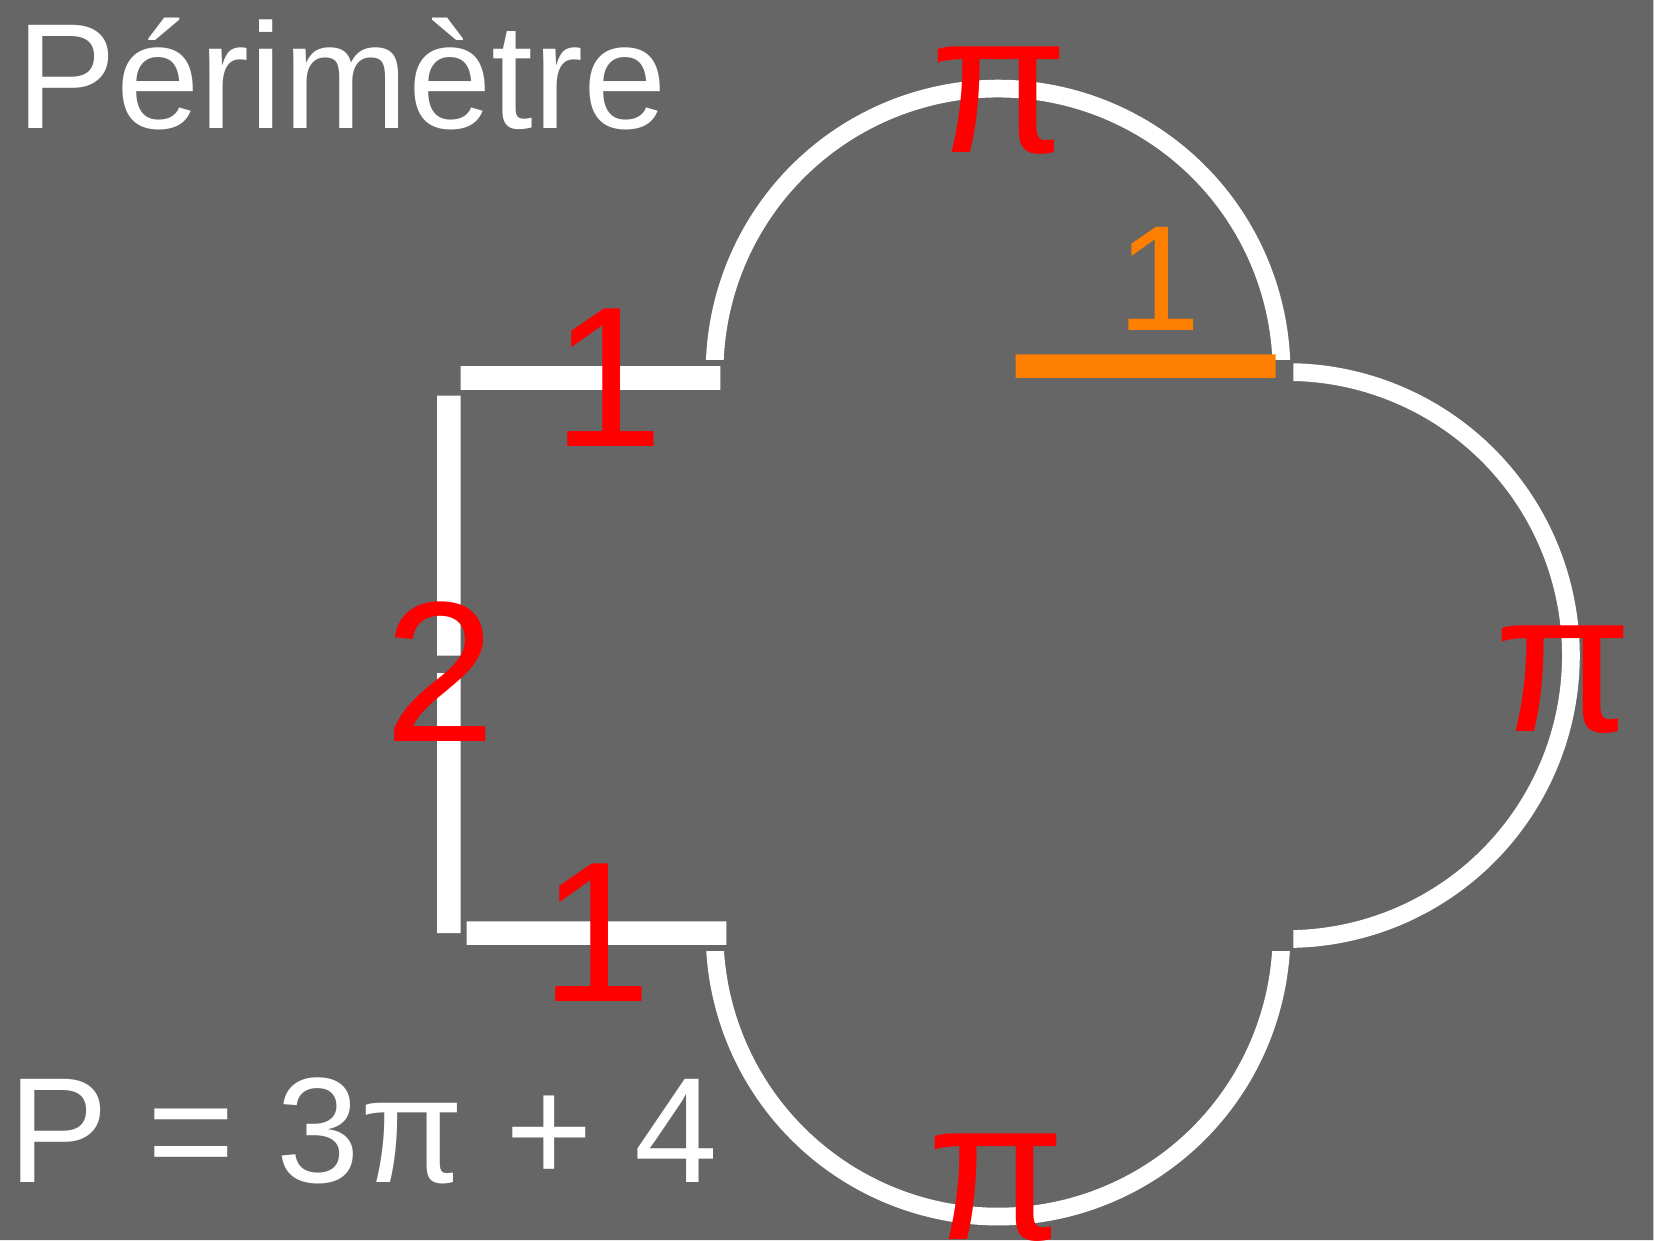

# Périmètre
π
1
1
π
2
1
P = 3π + 4
π